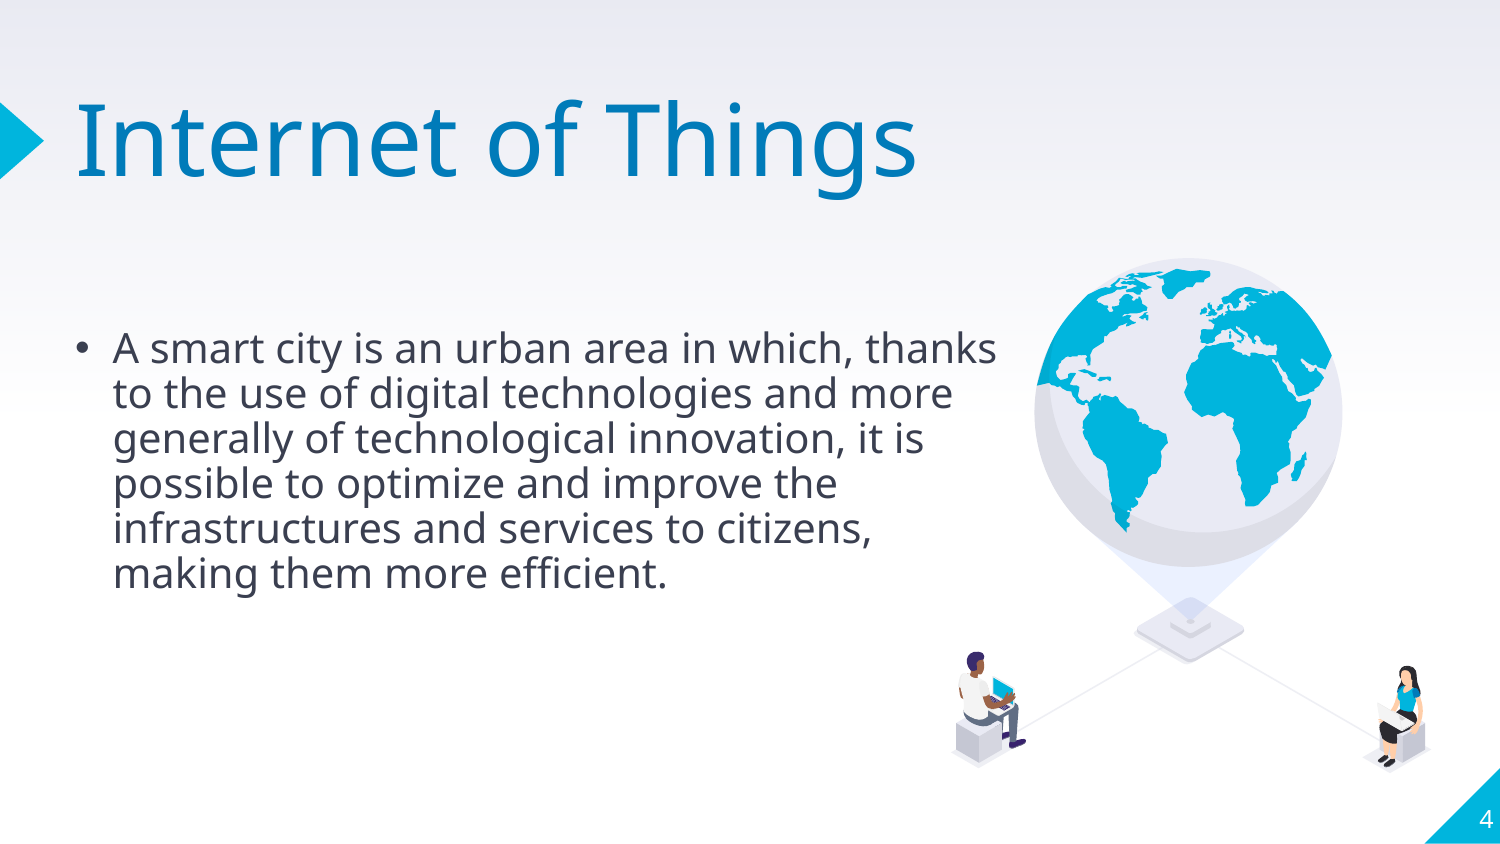

# Internet of Things
A smart city is an urban area in which, thanks to the use of digital technologies and more generally of technological innovation, it is possible to optimize and improve the infrastructures and services to citizens, making them more efficient.